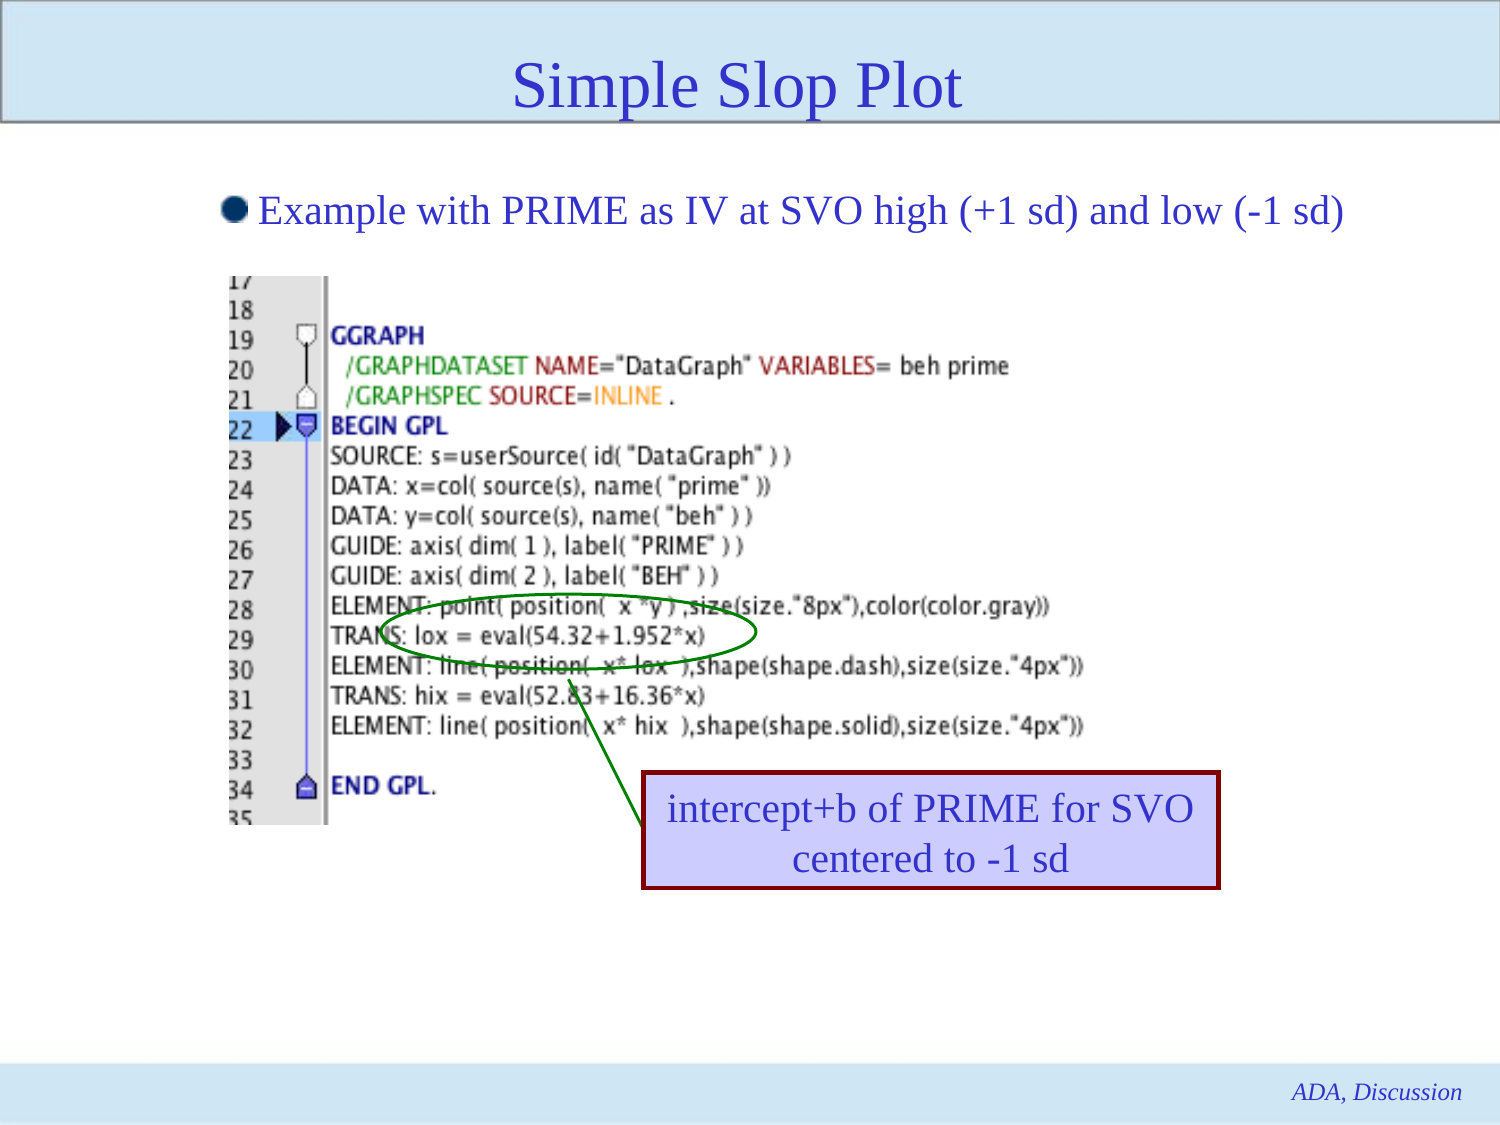

# Simple Slop Plot
 Example with PRIME as IV at SVO high (+1 sd) and low (-1 sd)
intercept+b of PRIME for SVO centered to -1 sd
ADA, Discussion